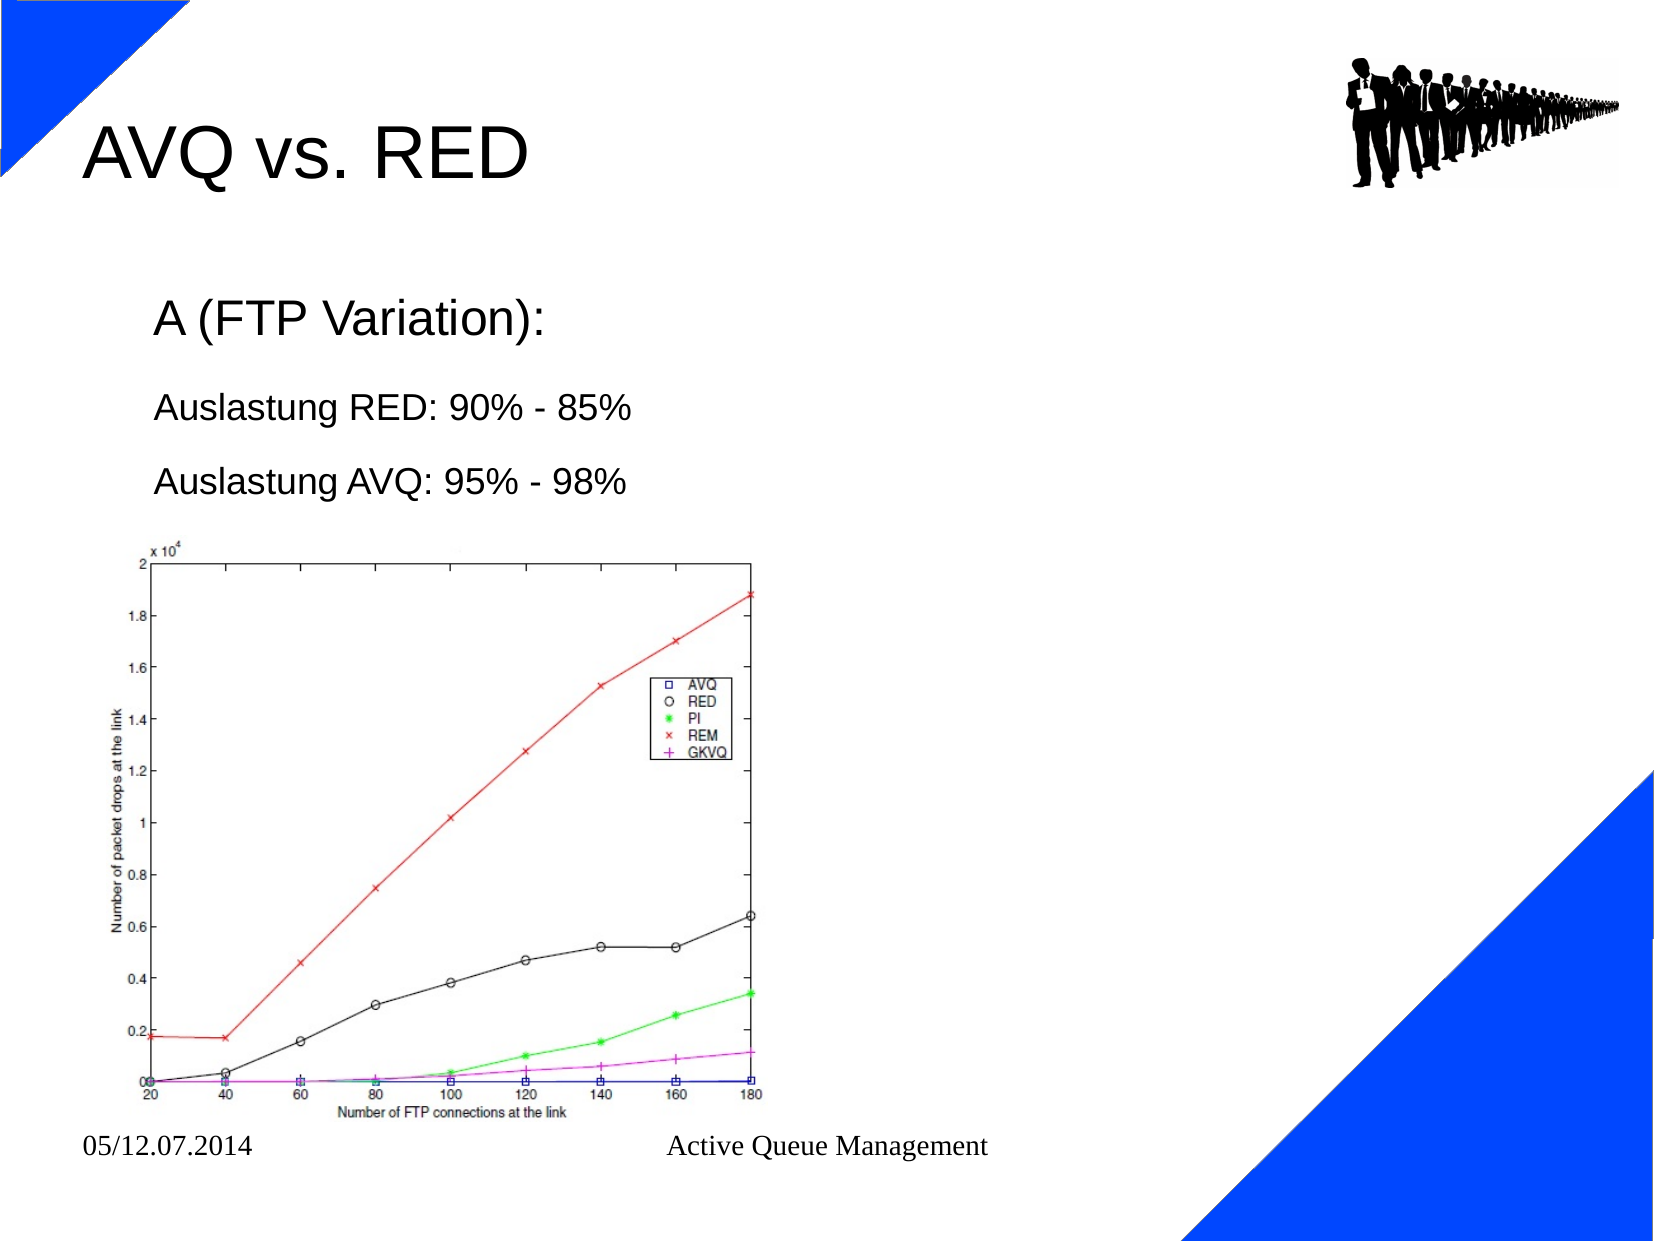

# AVQ vs. RED
A (FTP Variation):
Auslastung RED: 90% - 85%
Auslastung AVQ: 95% - 98%
05/12.07.2014
Active Queue Management
78